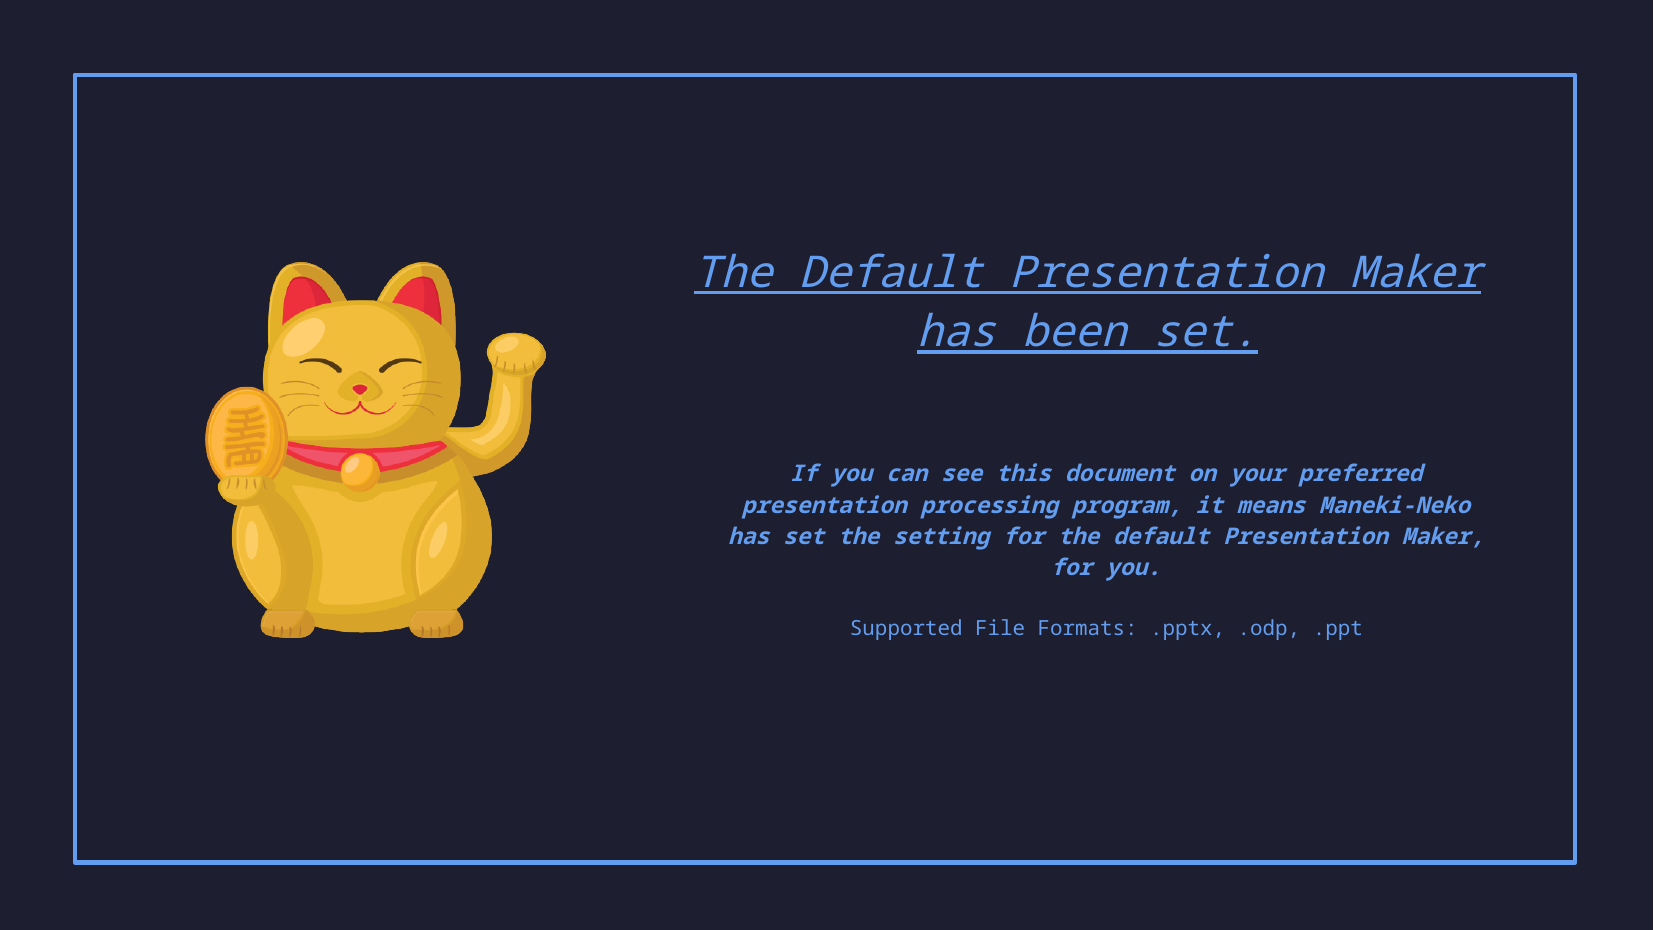

The Default Presentation Maker has been set.
If you can see this document on your preferred presentation processing program, it means Maneki-Neko has set the setting for the default Presentation Maker, for you.
Supported File Formats: .pptx, .odp, .ppt